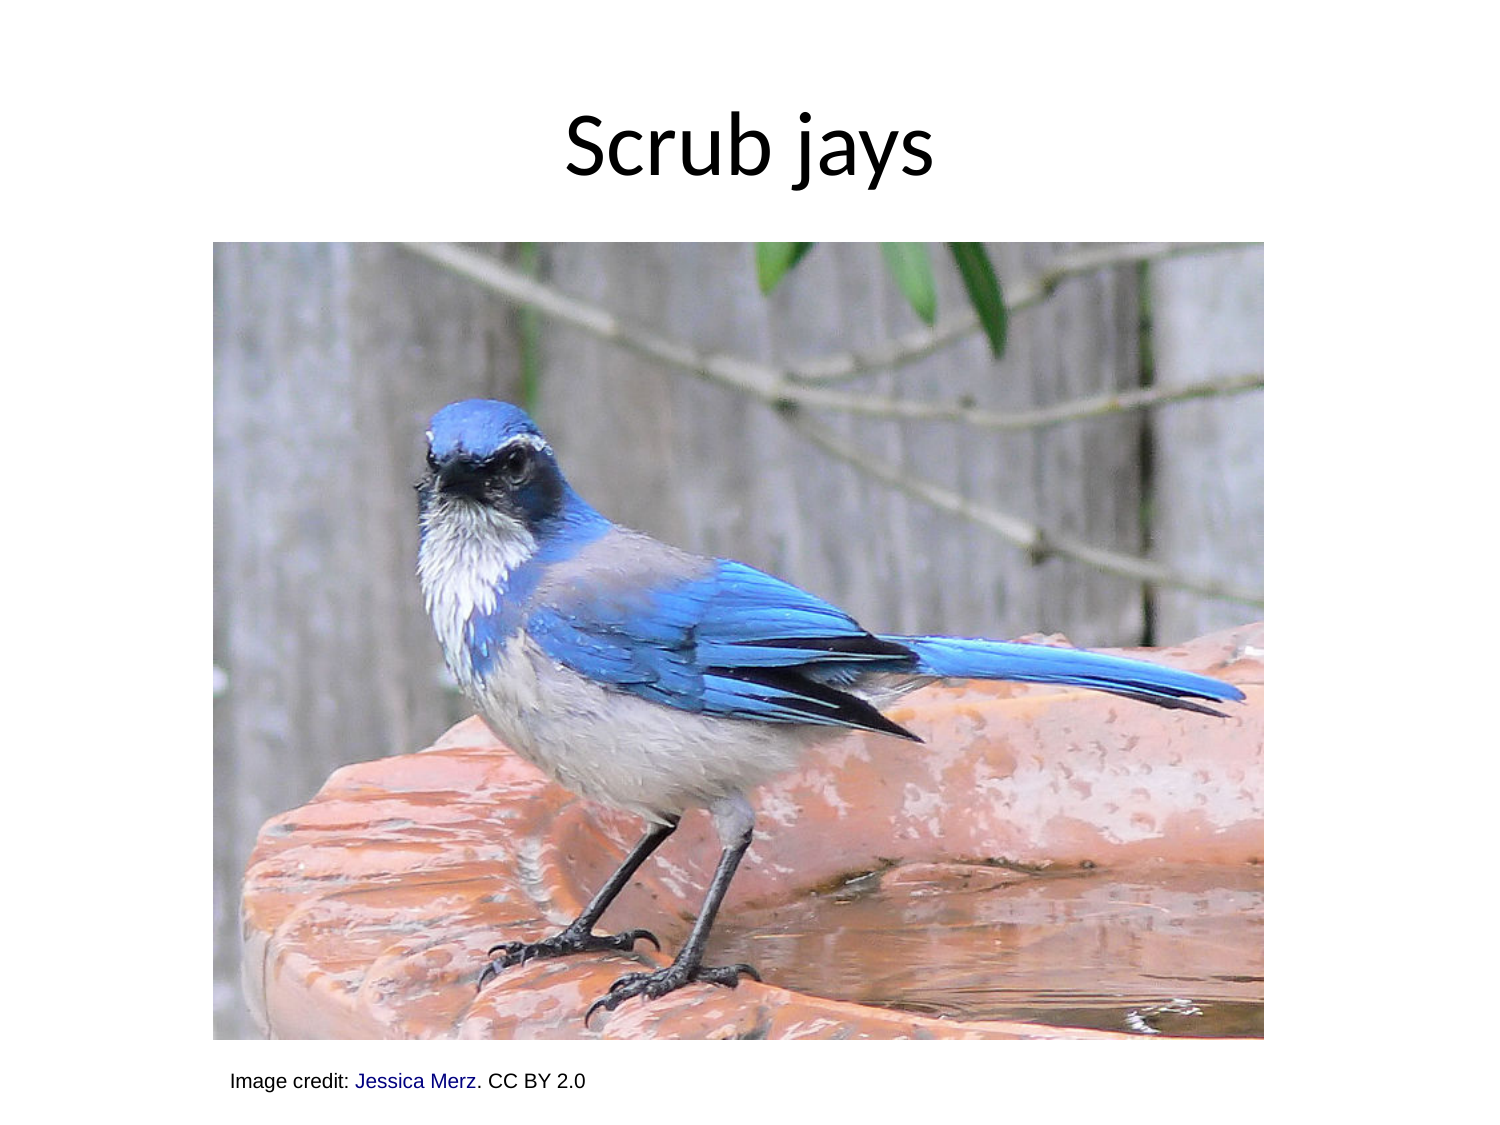

# Scrub jays
Image credit: Jessica Merz. CC BY 2.0